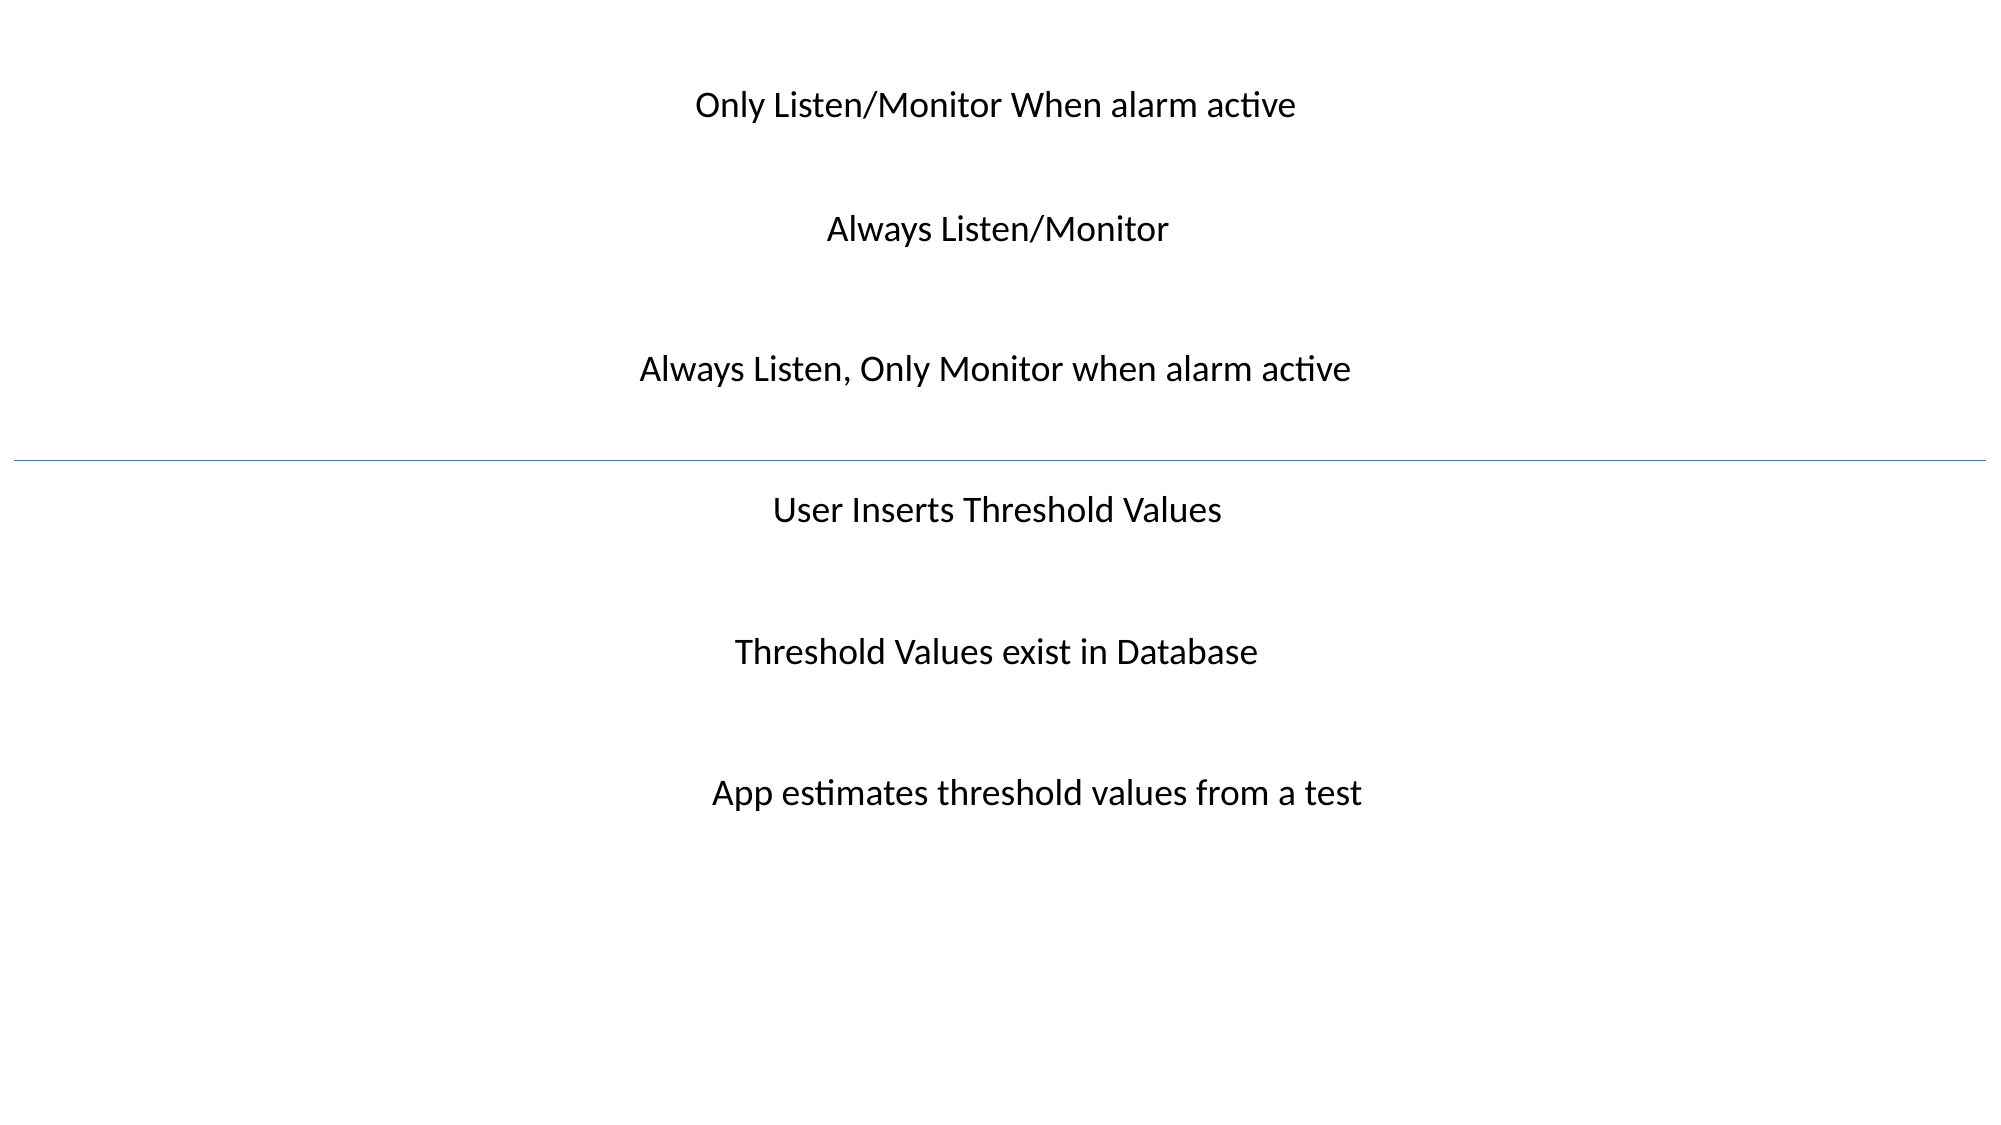

Only Listen/Monitor When alarm active
Always Listen/Monitor
Always Listen, Only Monitor when alarm active
User Inserts Threshold Values
Threshold Values exist in Database
App estimates threshold values from a test